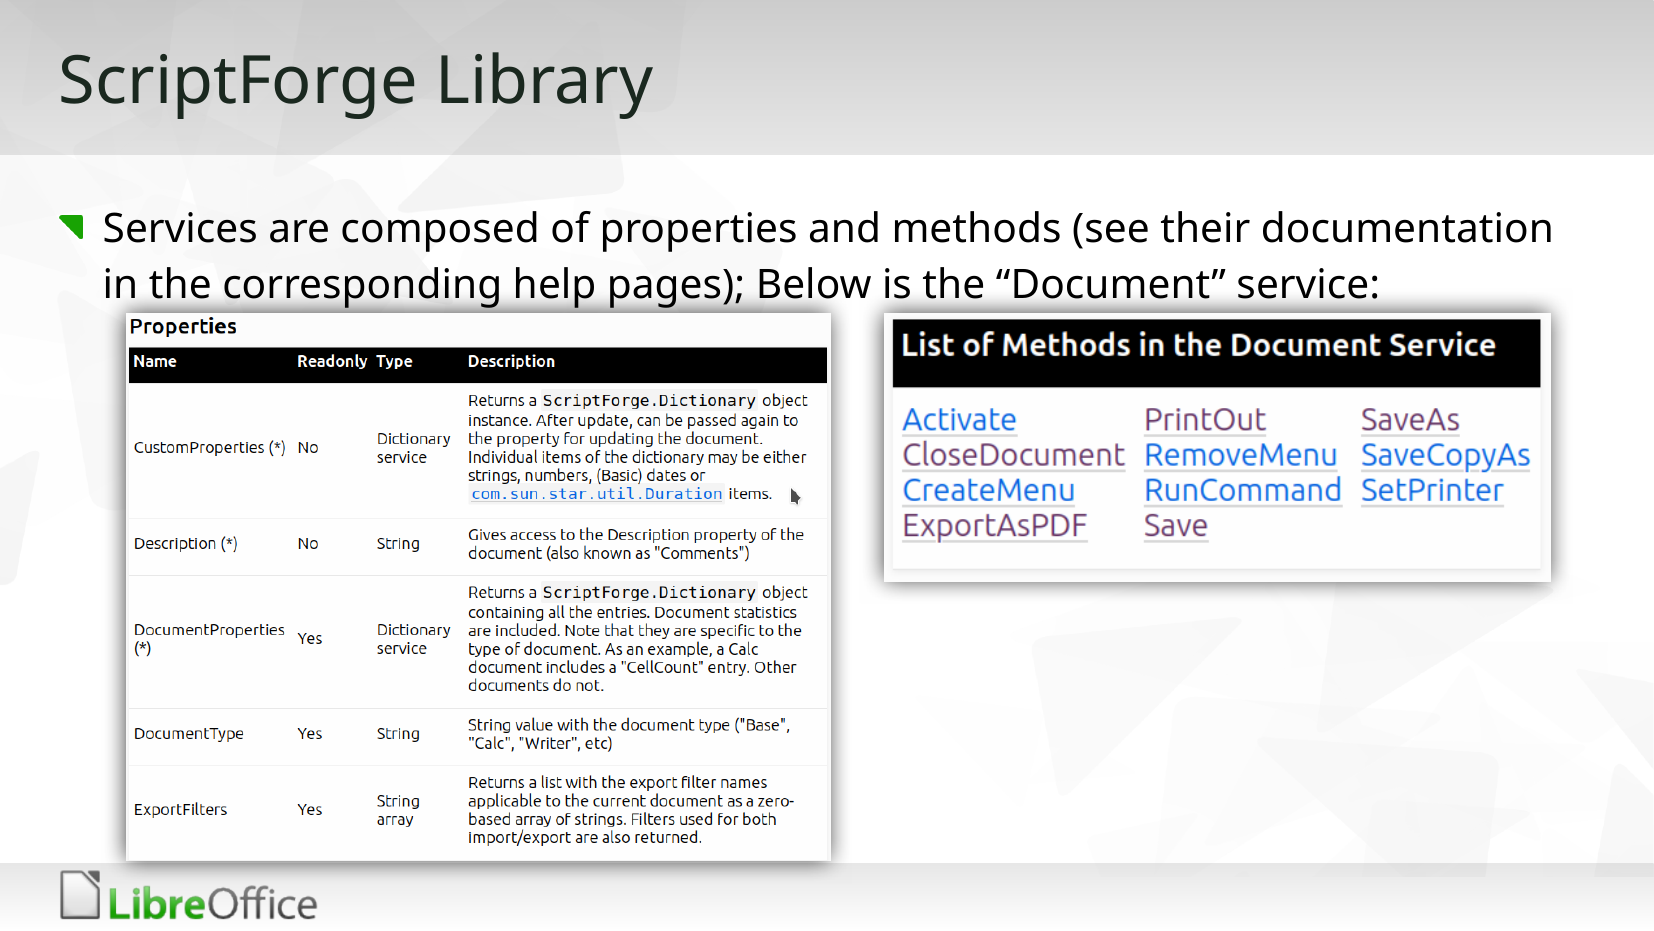

# ScriptForge Library
Services are composed of properties and methods (see their documentation in the corresponding help pages); Below is the “Document” service: